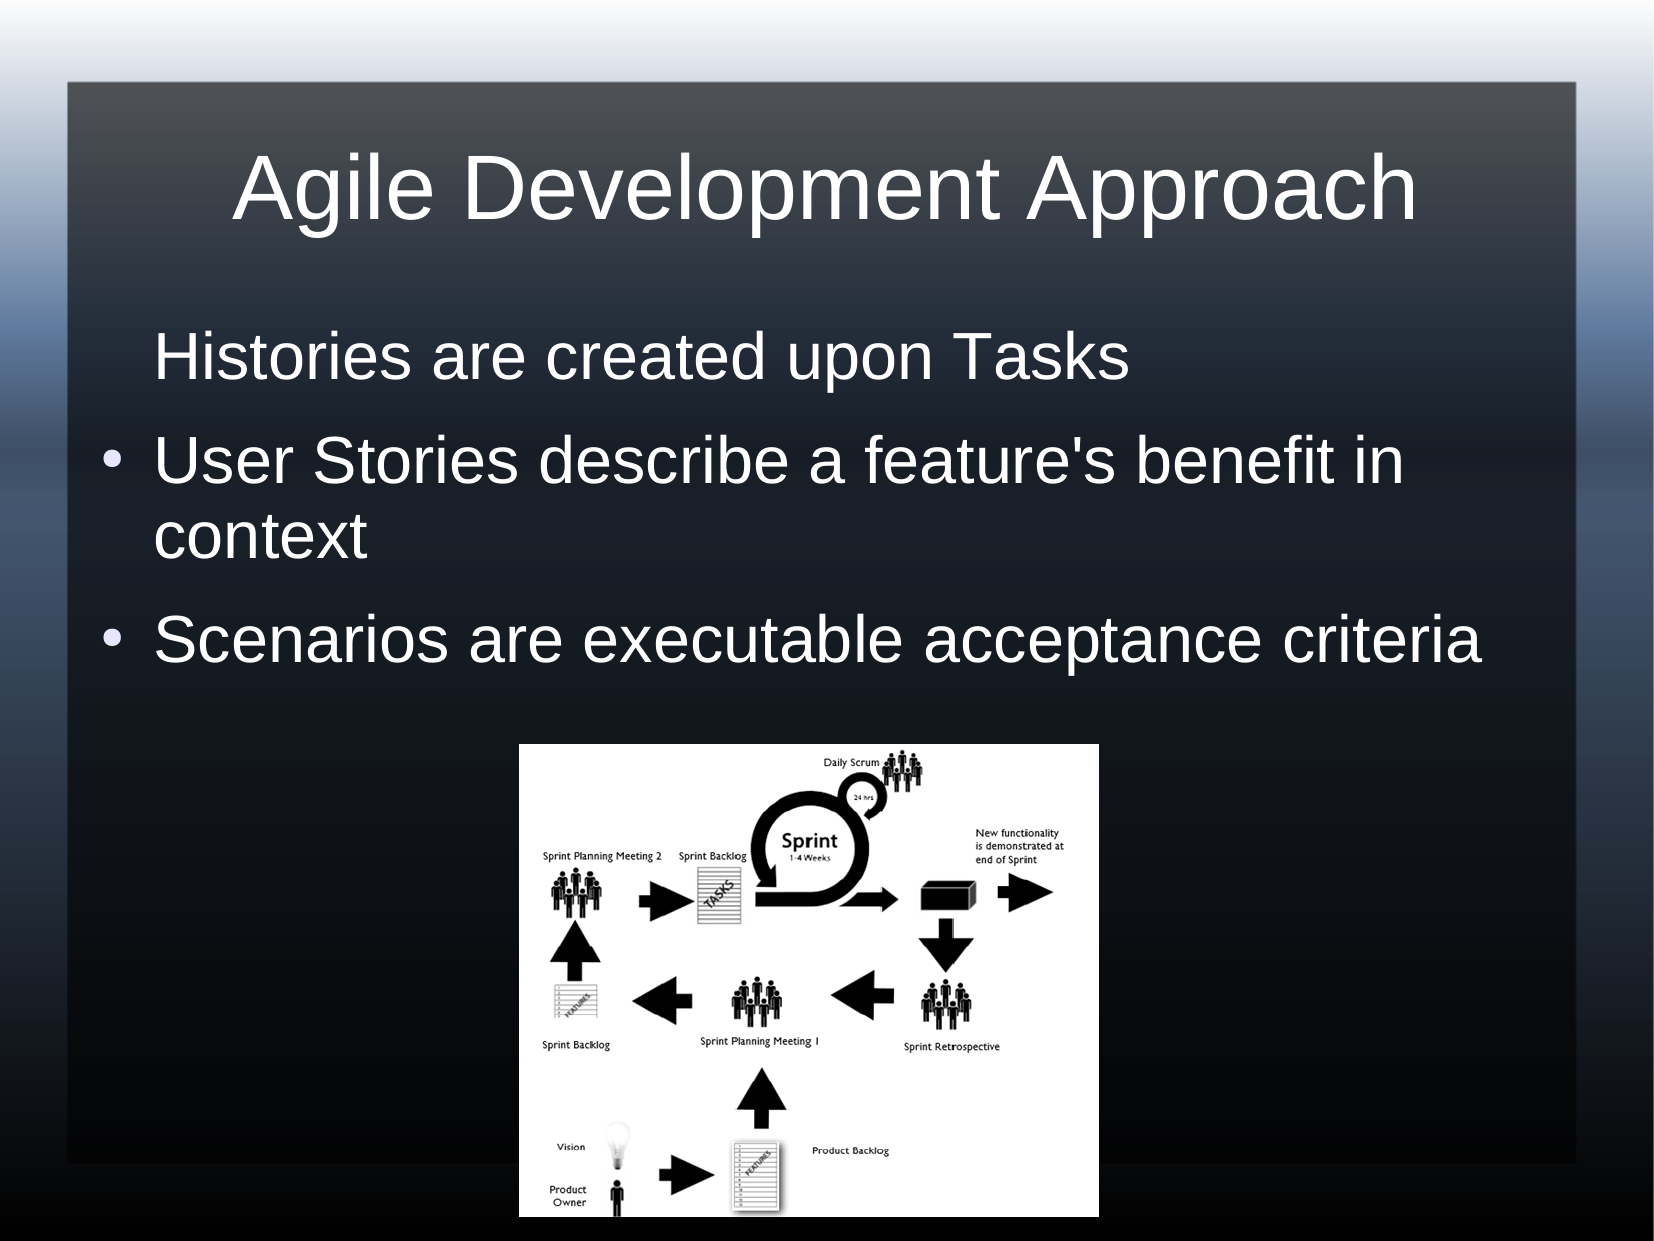

# Agile Development Approach
Histories are created upon Tasks
User Stories describe a feature's benefit in context
Scenarios are executable acceptance criteria